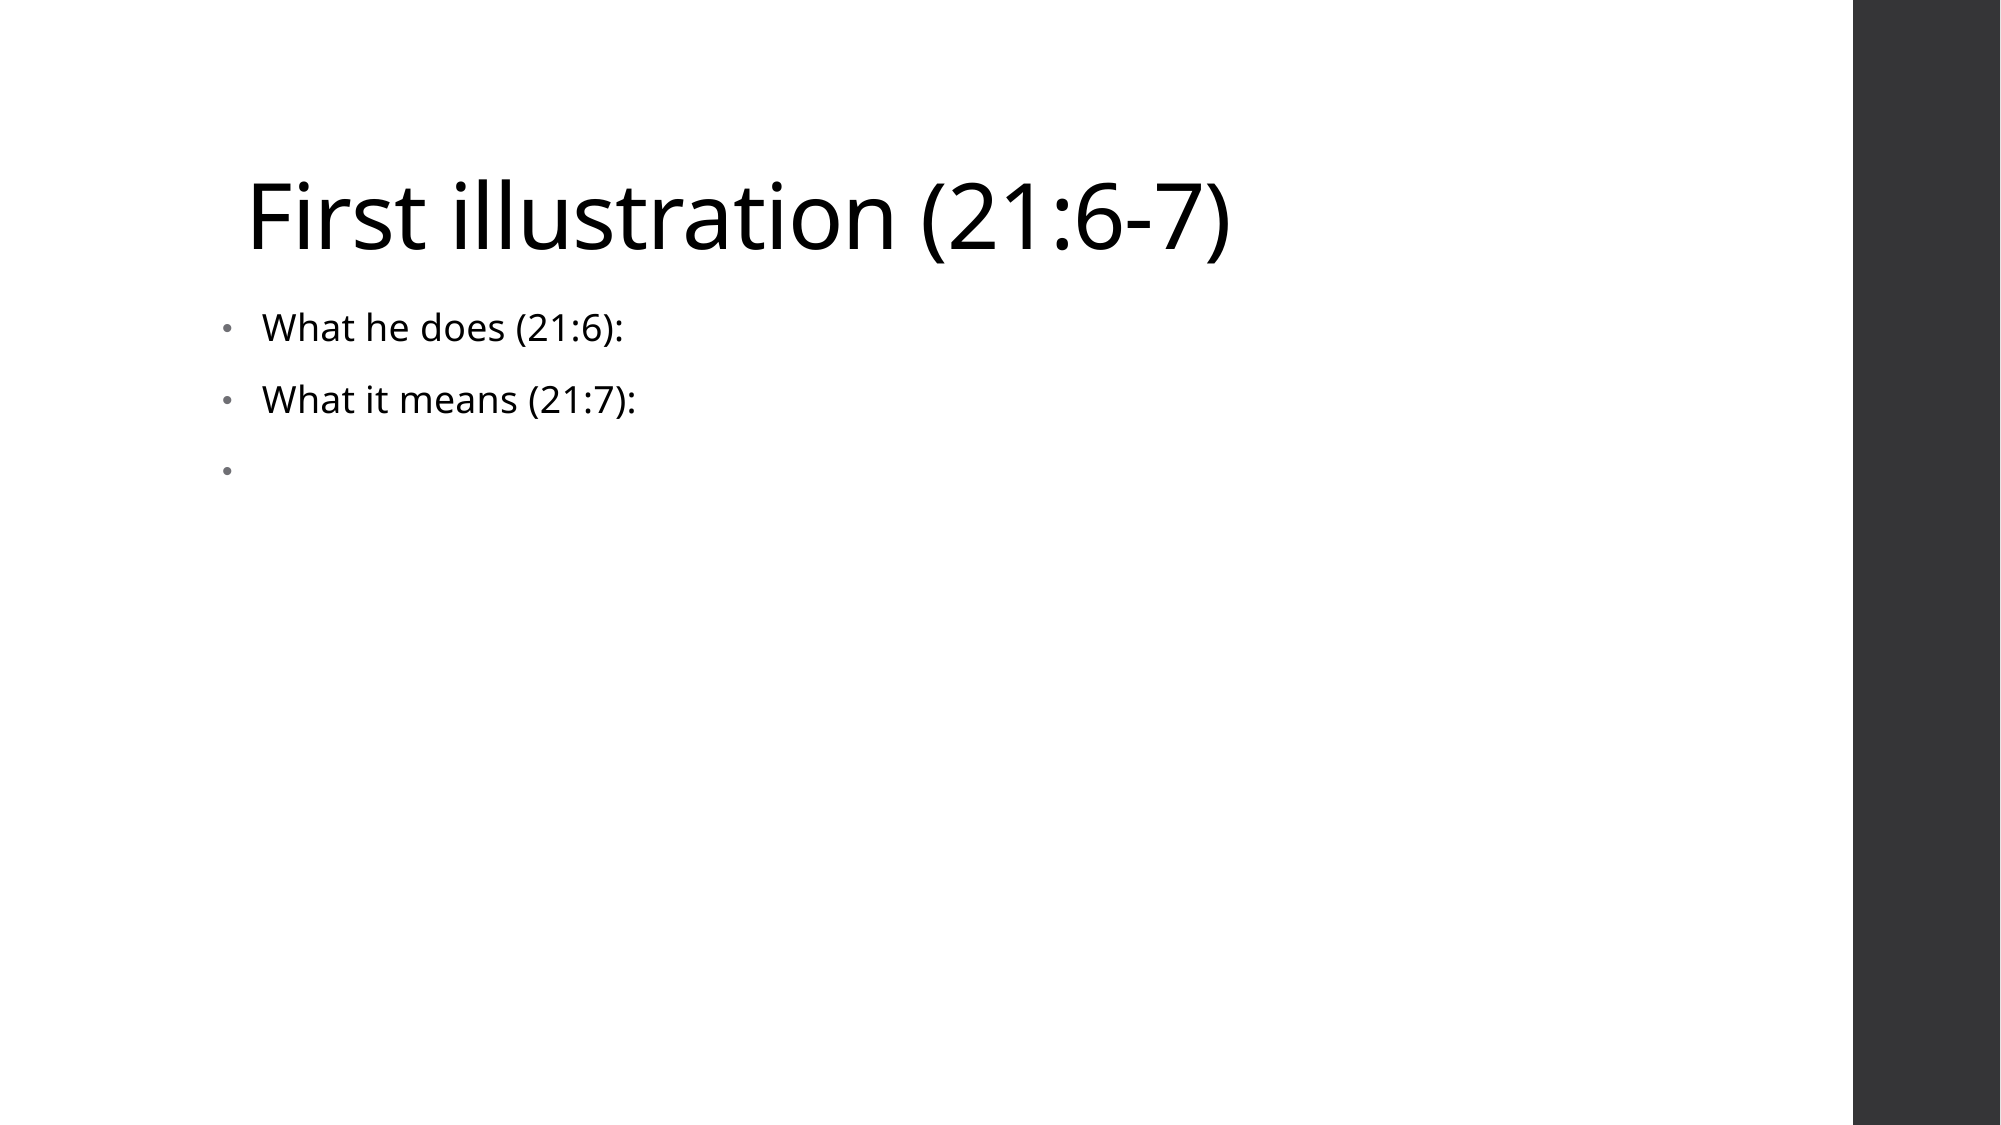

# First illustration (21:6-7)
 What he does (21:6):
 What it means (21:7):